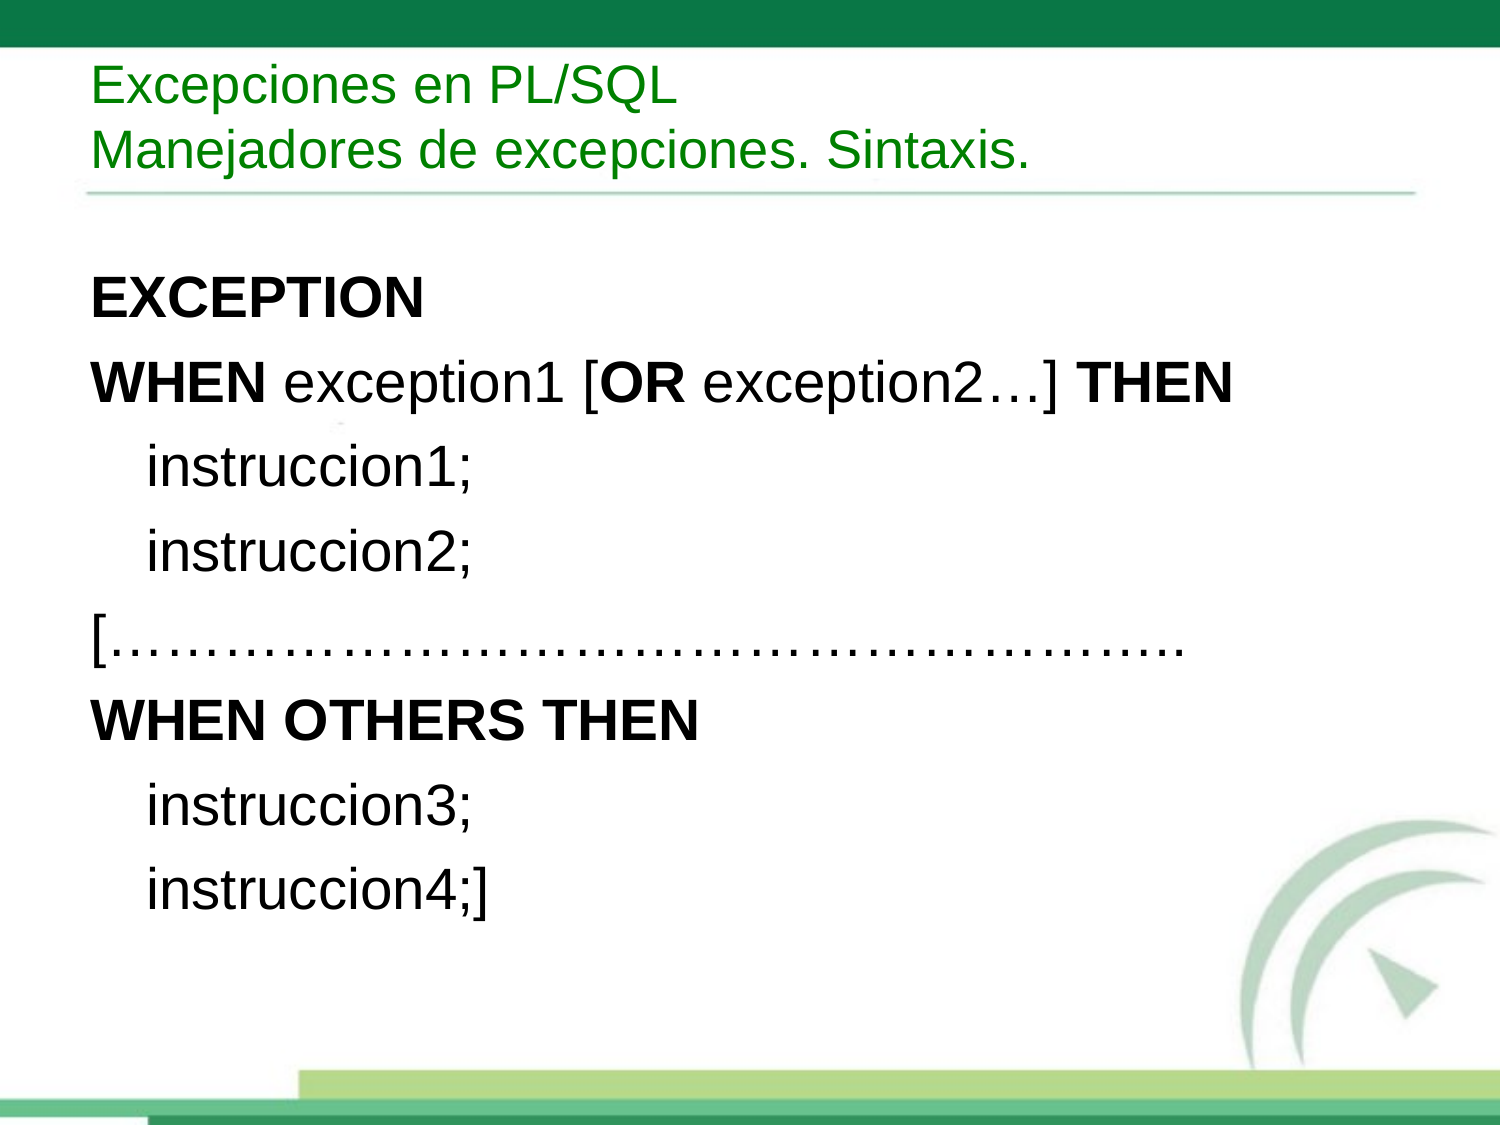

# Excepciones en PL/SQL Manejadores de excepciones. Sintaxis.
EXCEPTION
WHEN exception1 [OR exception2…] THEN
	instruccion1;
	instruccion2;
[………………………………………………..
WHEN OTHERS THEN
	instruccion3;
	instruccion4;]